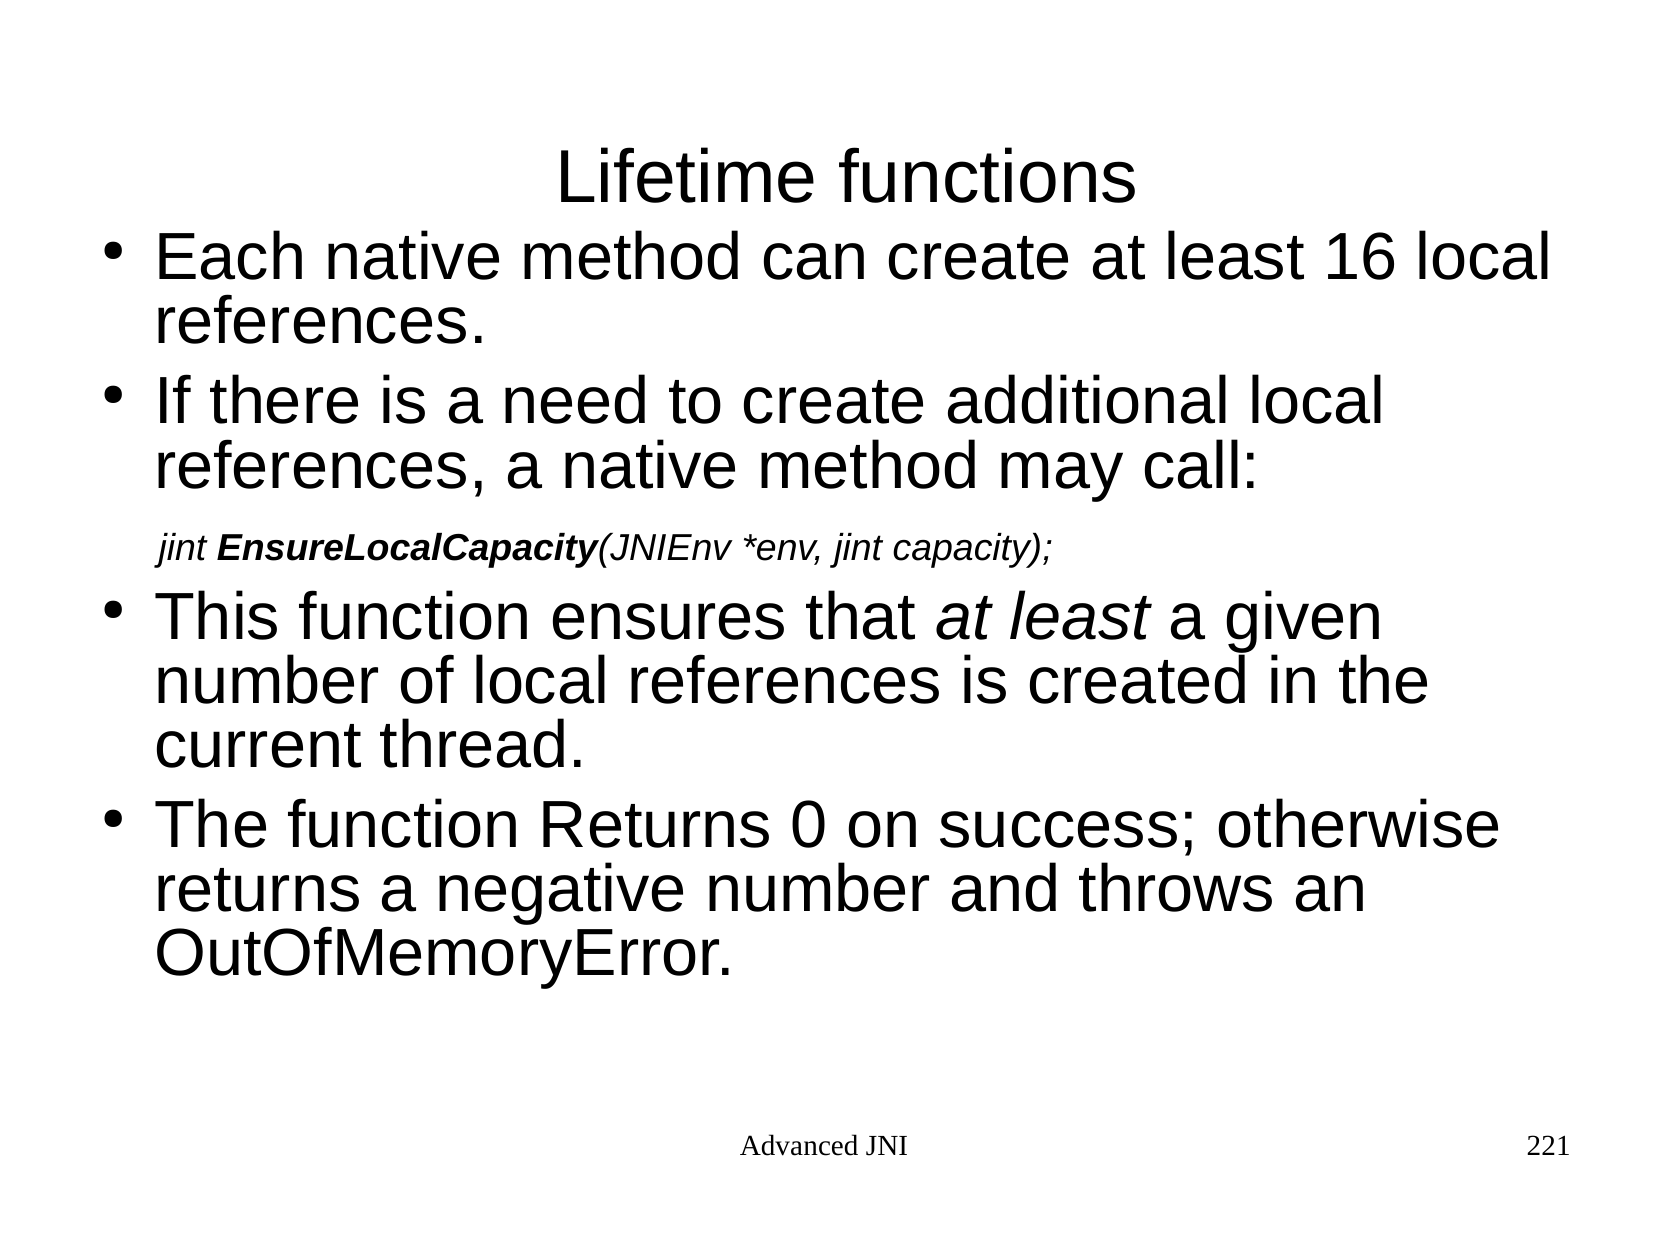

# Lifetime functions
Each native method can create at least 16 local references.
If there is a need to create additional local references, a native method may call:
jint EnsureLocalCapacity(JNIEnv *env, jint capacity);
This function ensures that at least a given number of local references is created in the current thread.
The function Returns 0 on success; otherwise returns a negative number and throws an OutOfMemoryError.
Advanced JNI
221